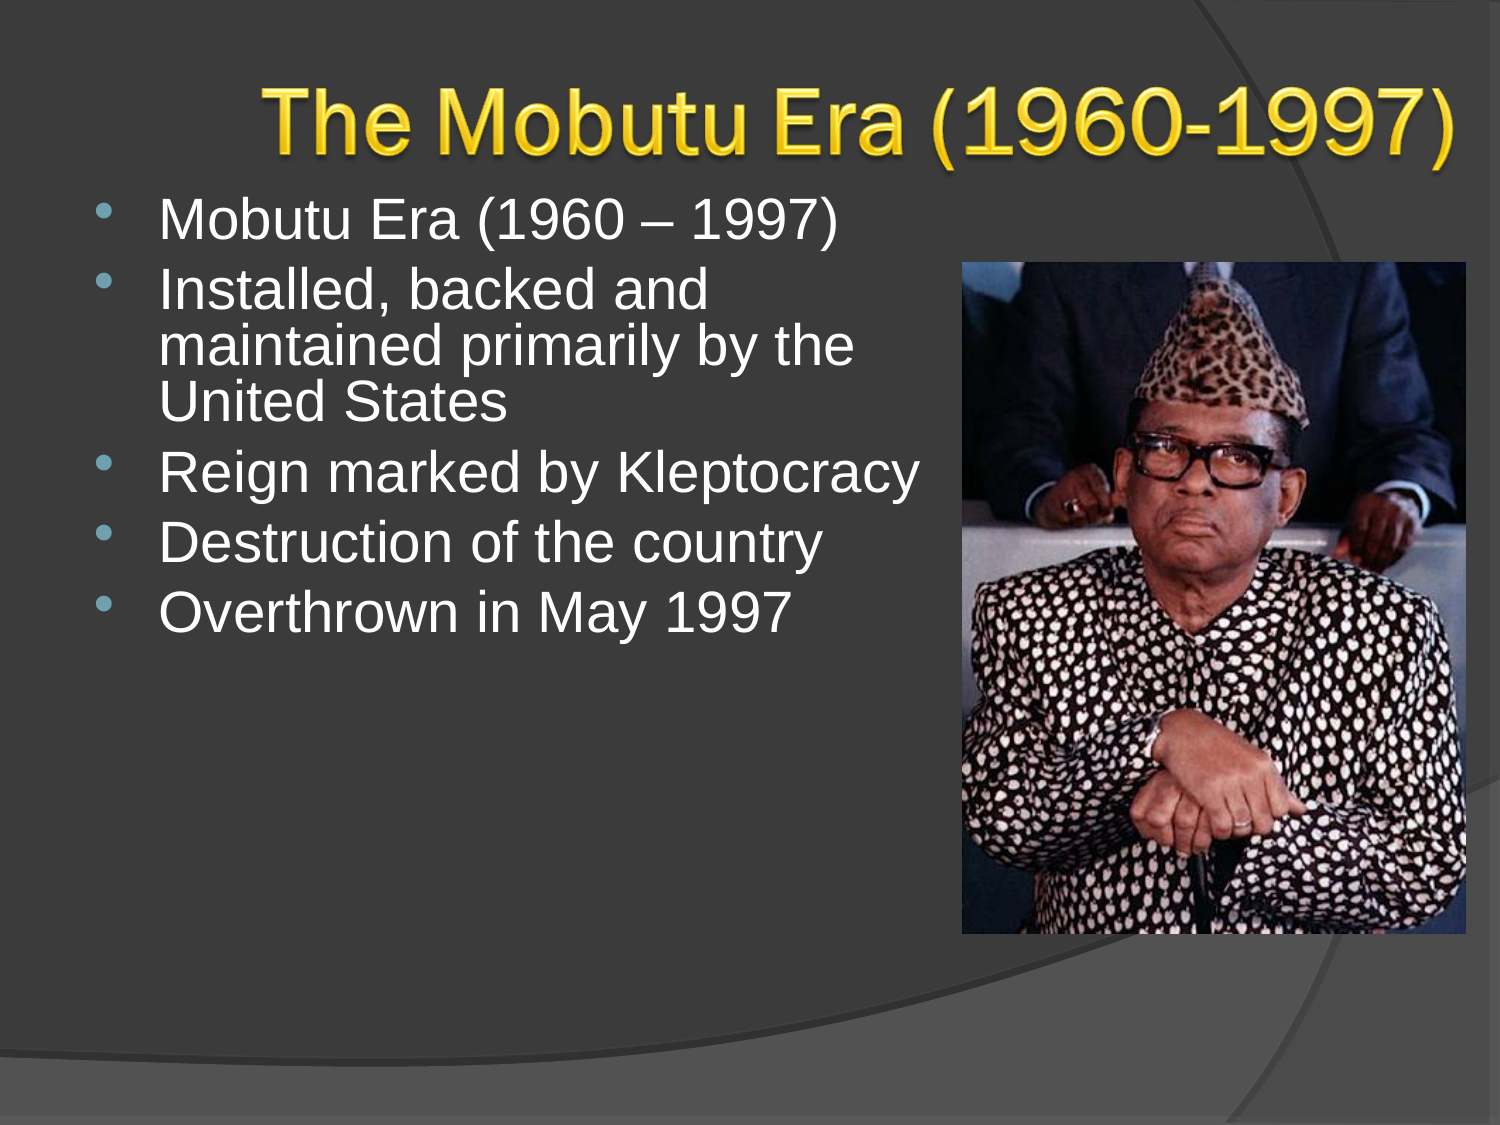

# Mobutu Era (1960 – 1997)
Installed, backed and maintained primarily by the United States
Reign marked by Kleptocracy
Destruction of the country
Overthrown in May 1997